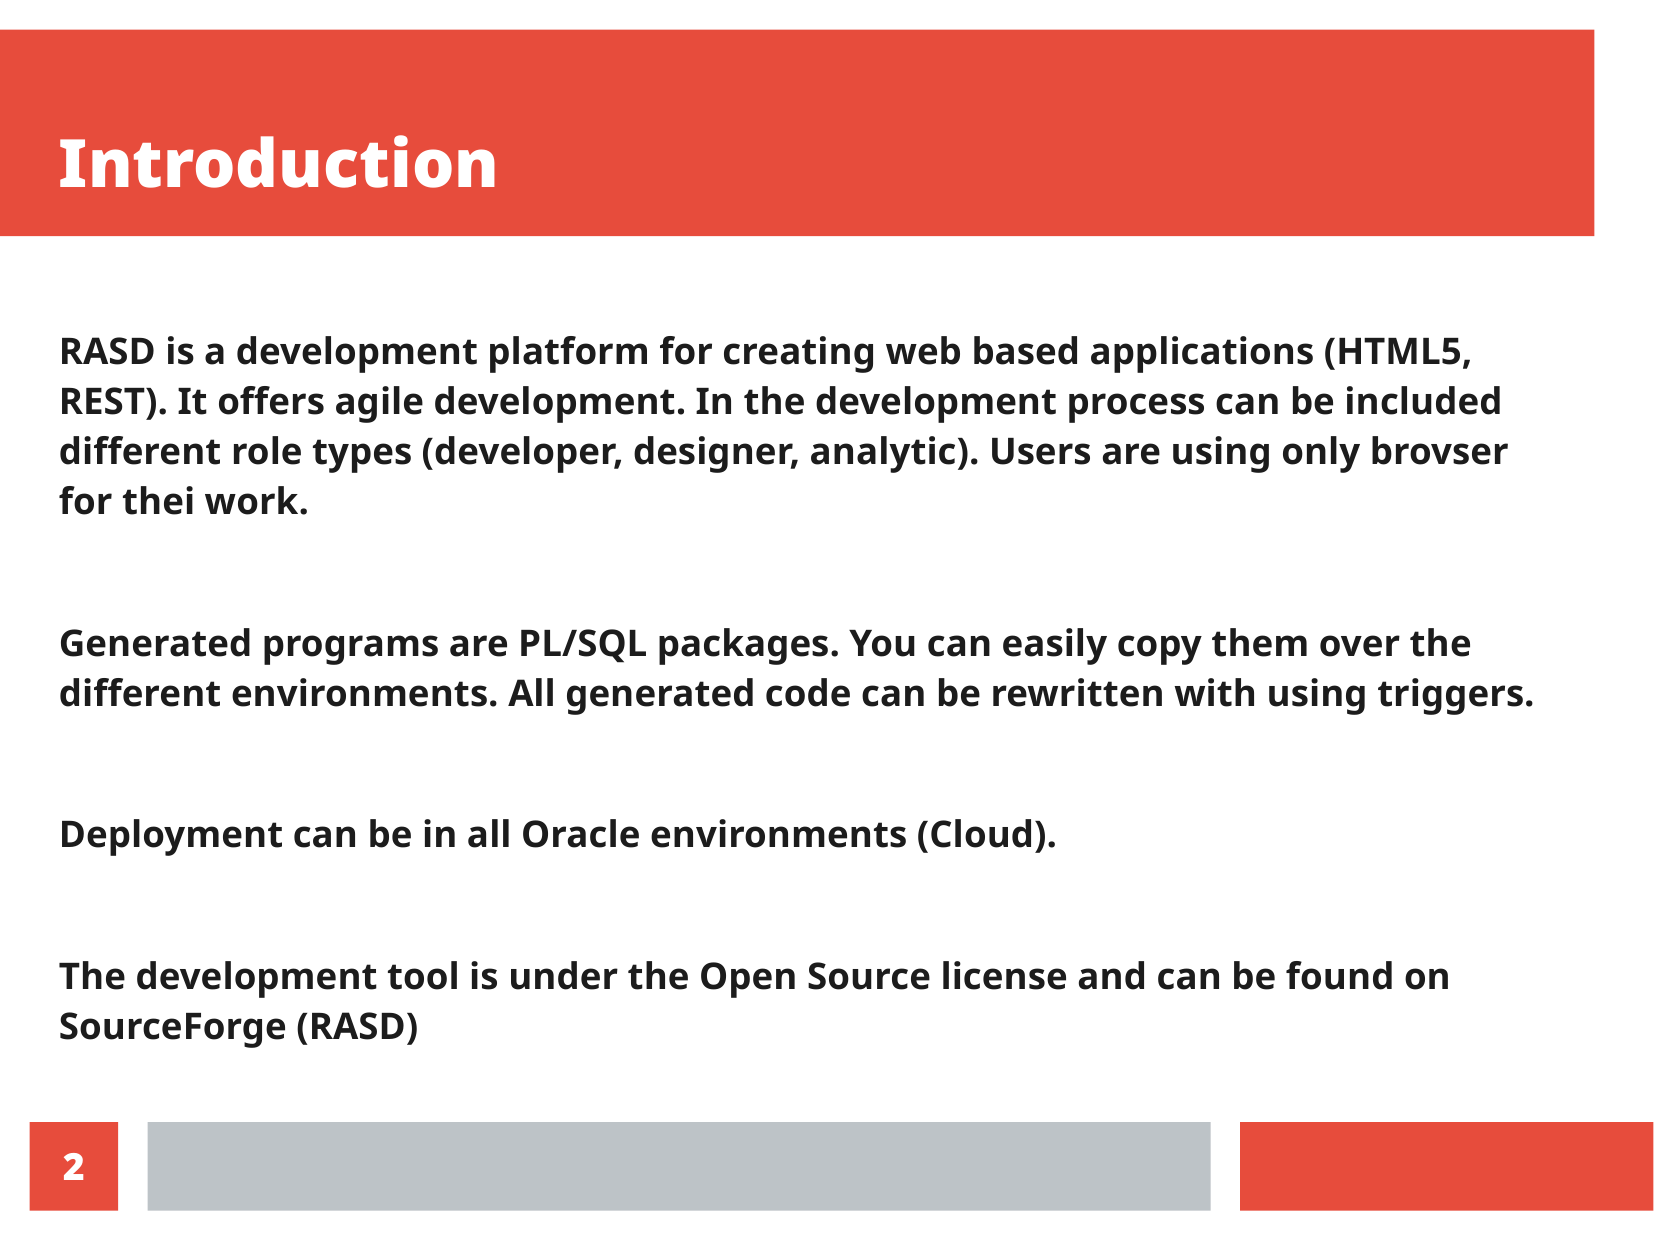

# Introduction
RASD is a development platform for creating web based applications (HTML5, REST). It offers agile development. In the development process can be included different role types (developer, designer, analytic). Users are using only brovser for thei work.
Generated programs are PL/SQL packages. You can easily copy them over the different environments. All generated code can be rewritten with using triggers.
Deployment can be in all Oracle environments (Cloud).
The development tool is under the Open Source license and can be found on SourceForge (RASD)
2